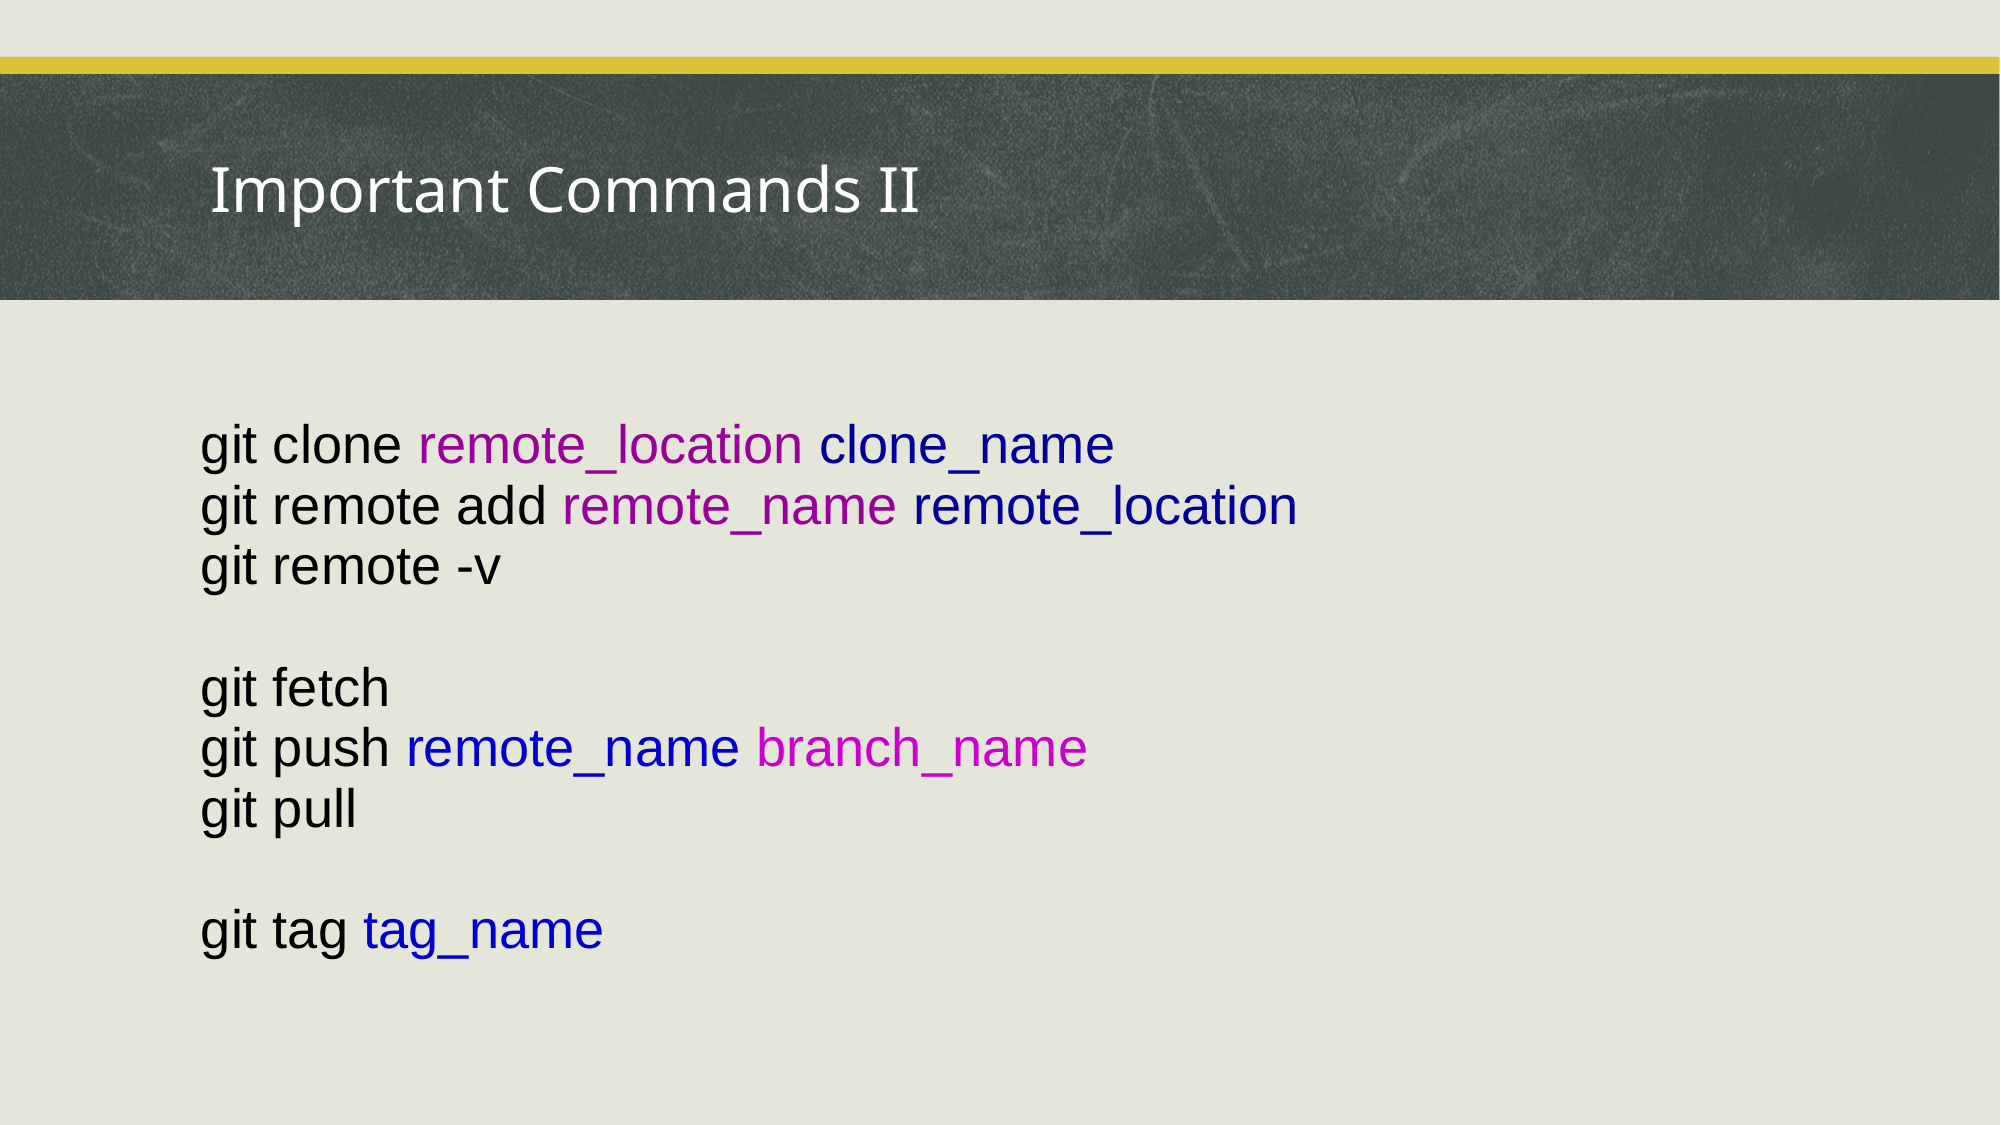

# Important Commands II
git clone remote_location clone_name
git remote add remote_name remote_location
git remote -v
git fetch
git push remote_name branch_name
git pull
git tag tag_name